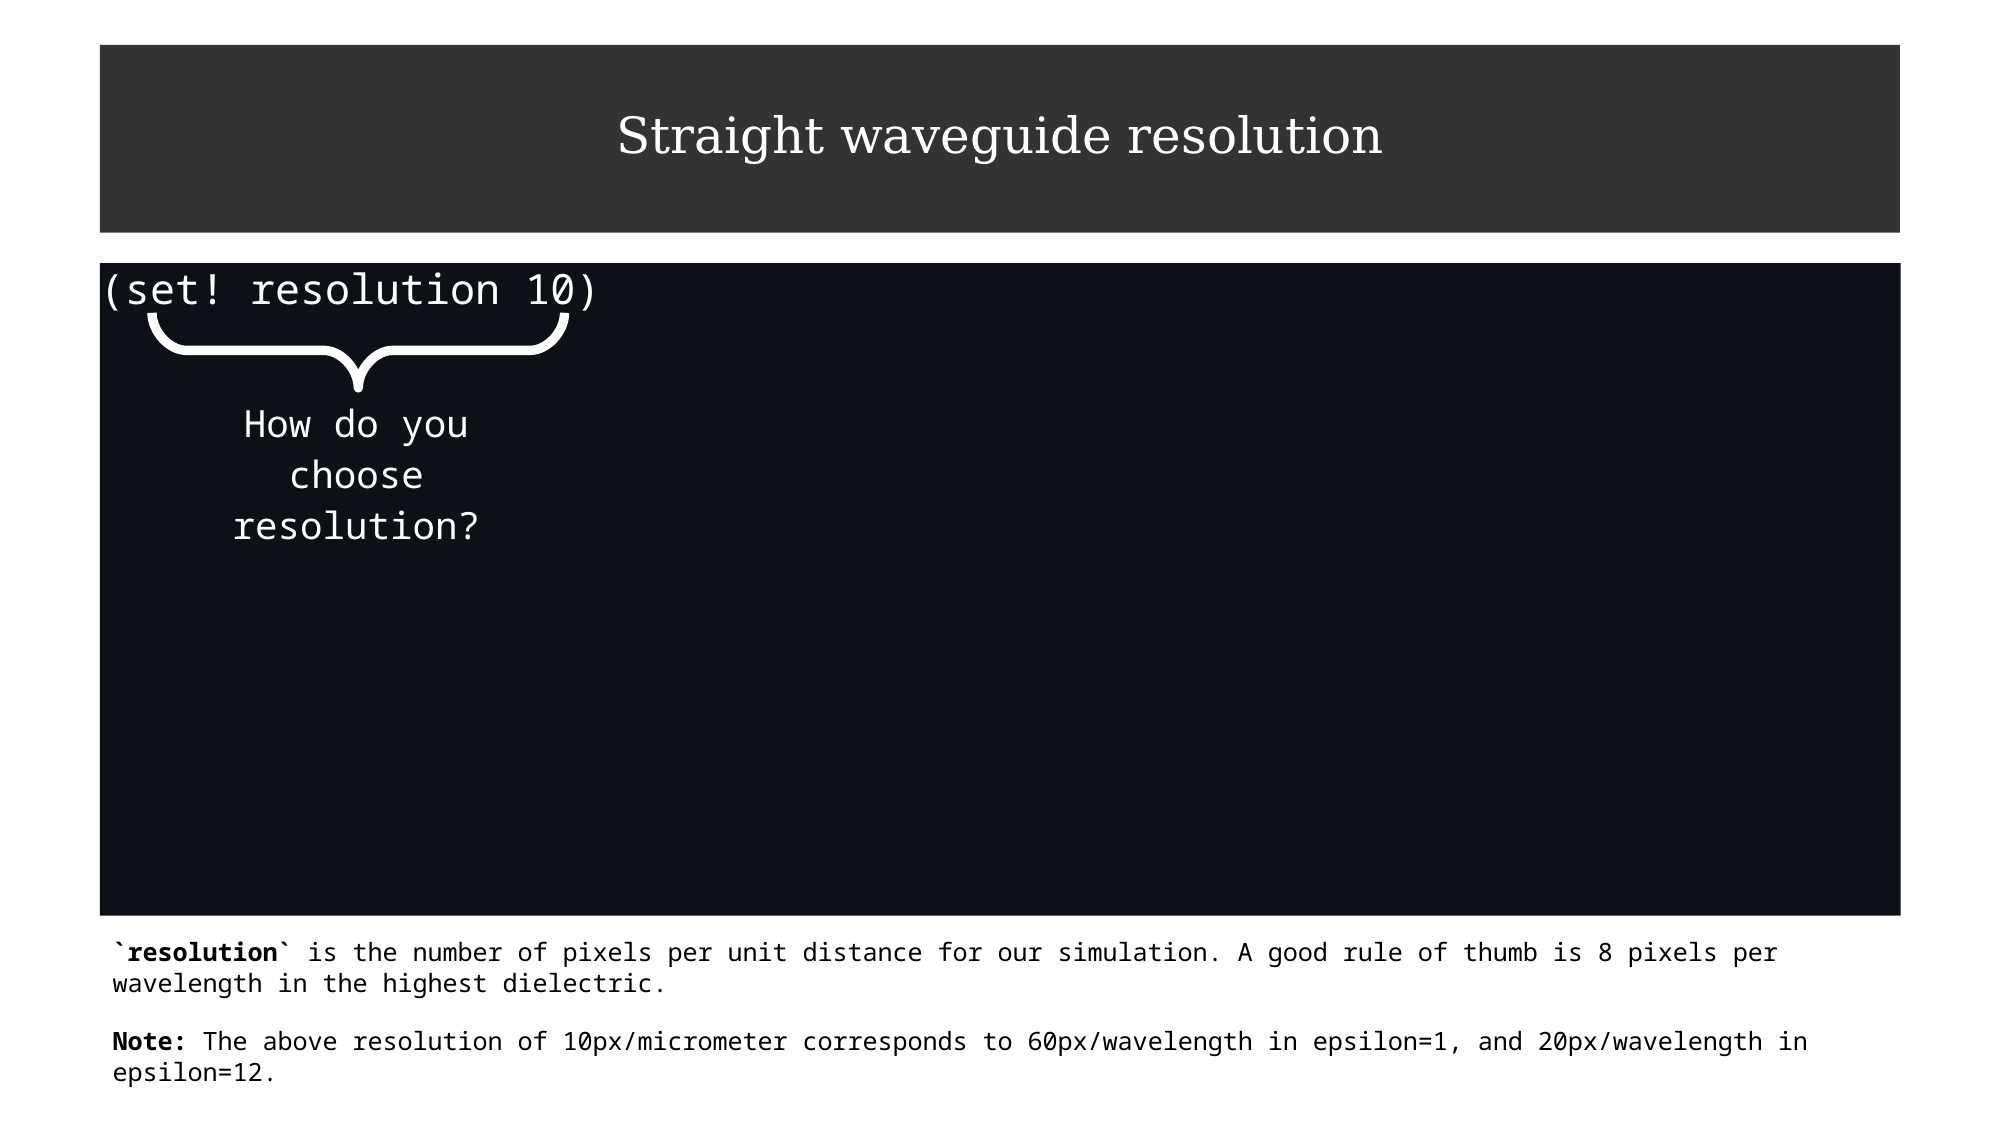

# Straight waveguide resolution
(set! resolution 10)
How do you choose resolution?
`resolution` is the number of pixels per unit distance for our simulation. A good rule of thumb is 8 pixels per wavelength in the highest dielectric.
Note: The above resolution of 10px/micrometer corresponds to 60px/wavelength in epsilon=1, and 20px/wavelength in epsilon=12.